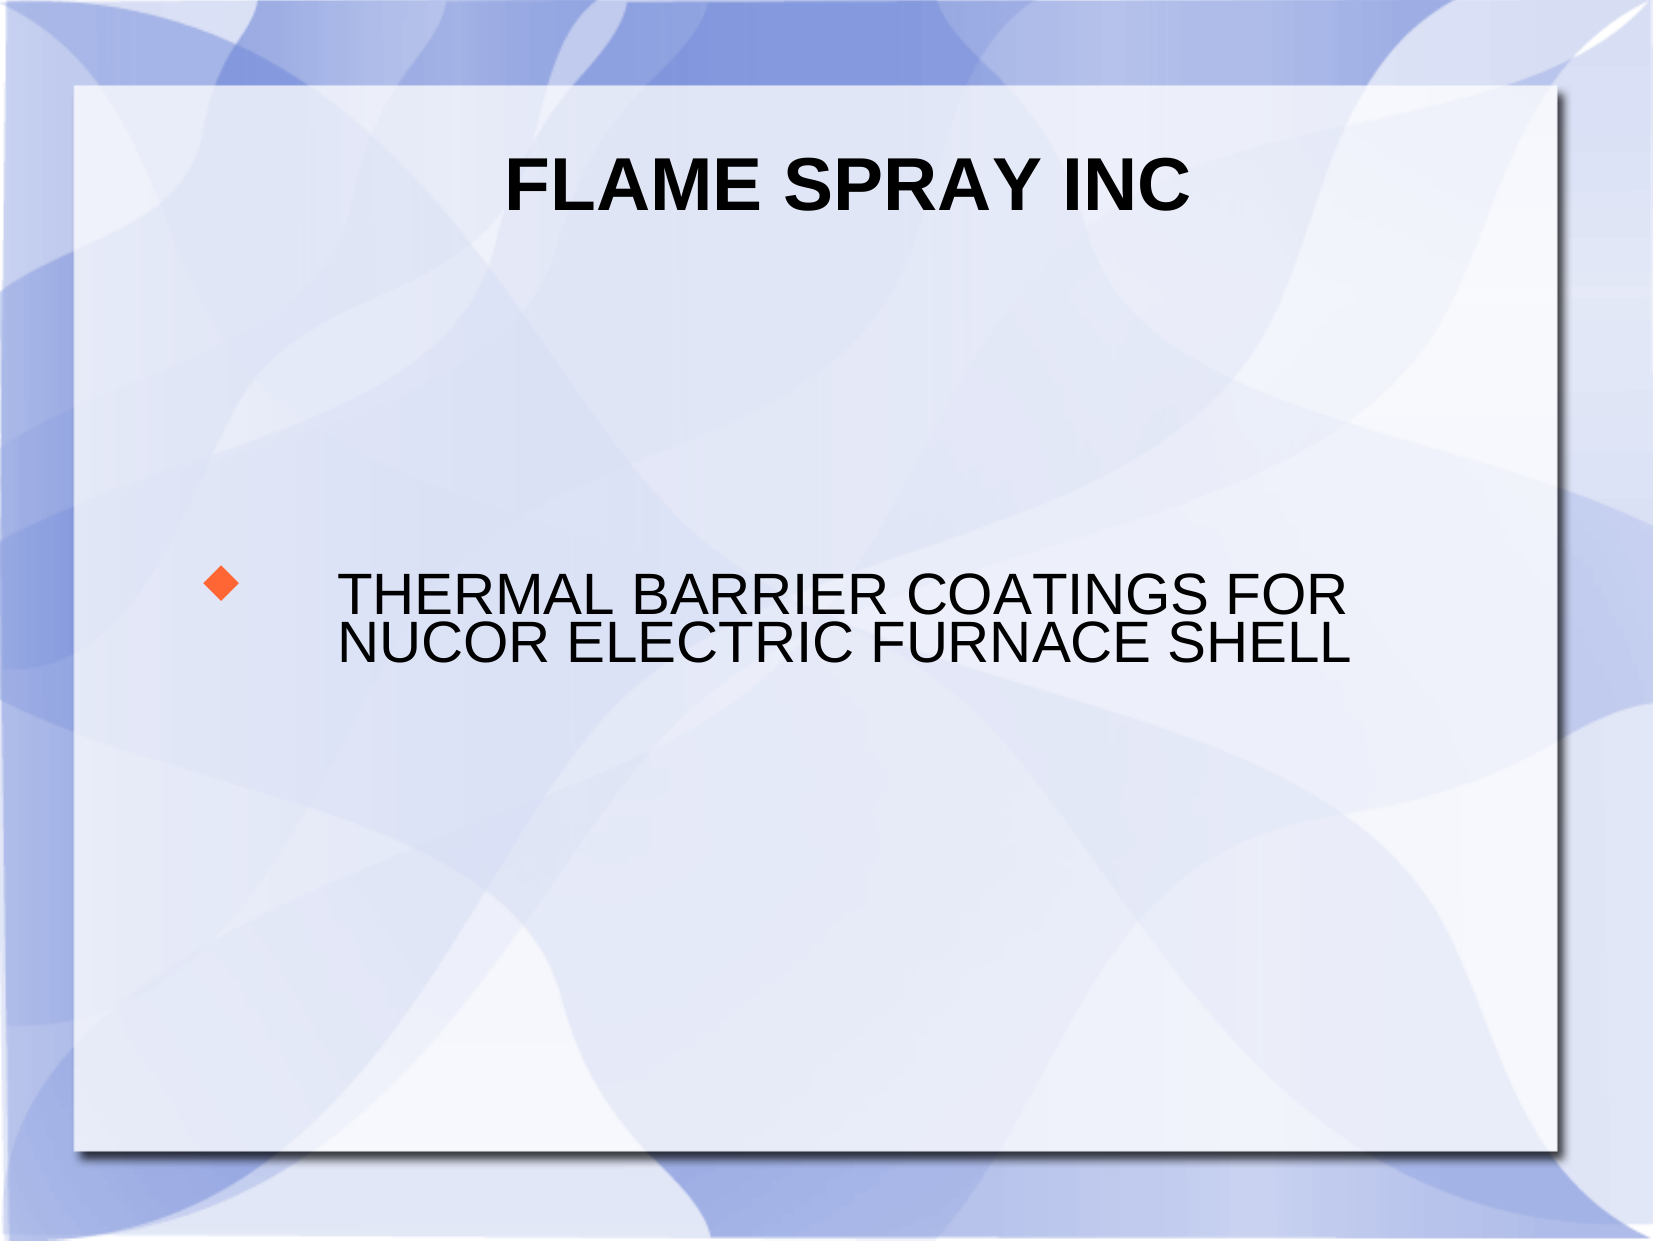

# FLAME SPRAY INC
THERMAL BARRIER COATINGS FOR NUCOR ELECTRIC FURNACE SHELL